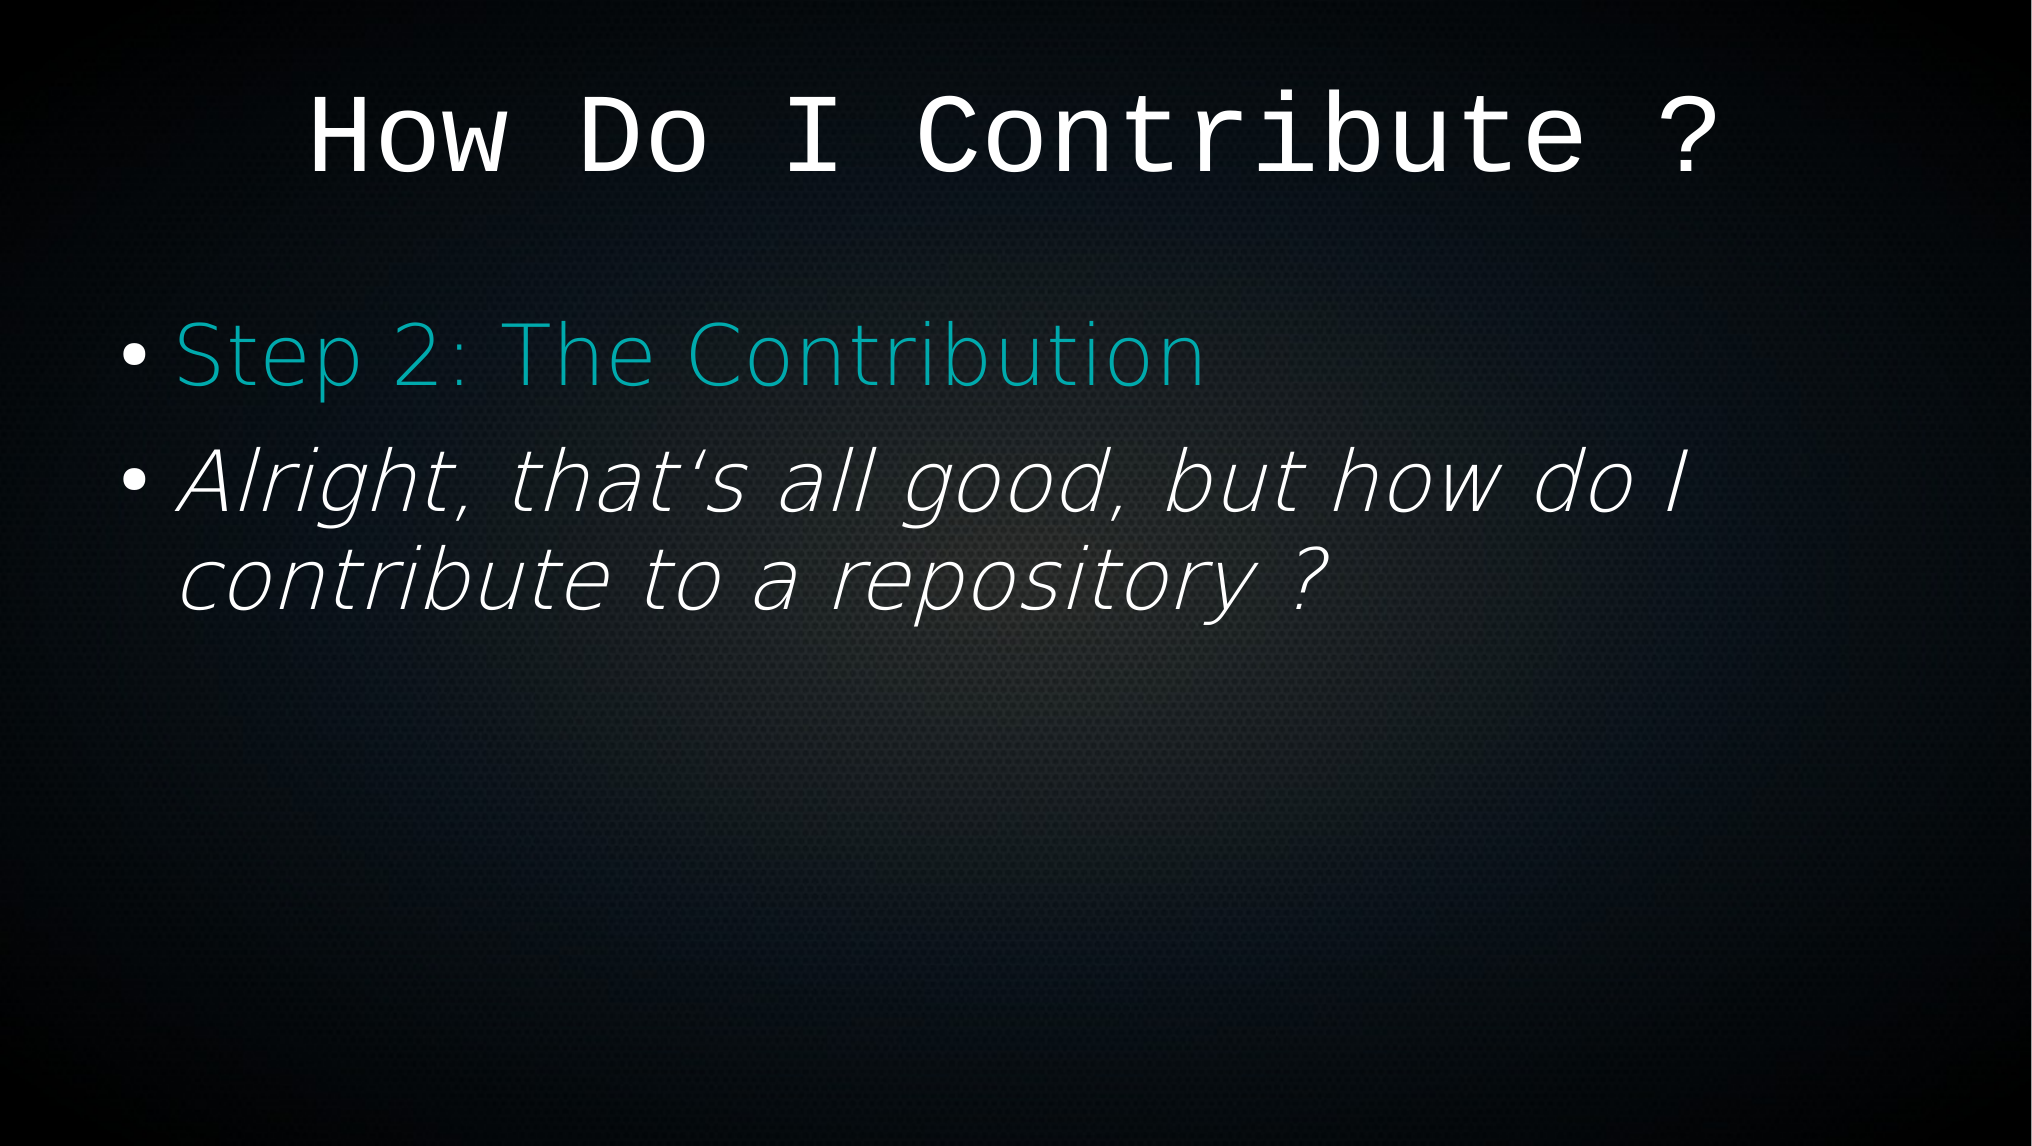

# How Do I Contribute ?
Step 2: The Contribution
Alright, that‘s all good, but how do I contribute to a repository ?